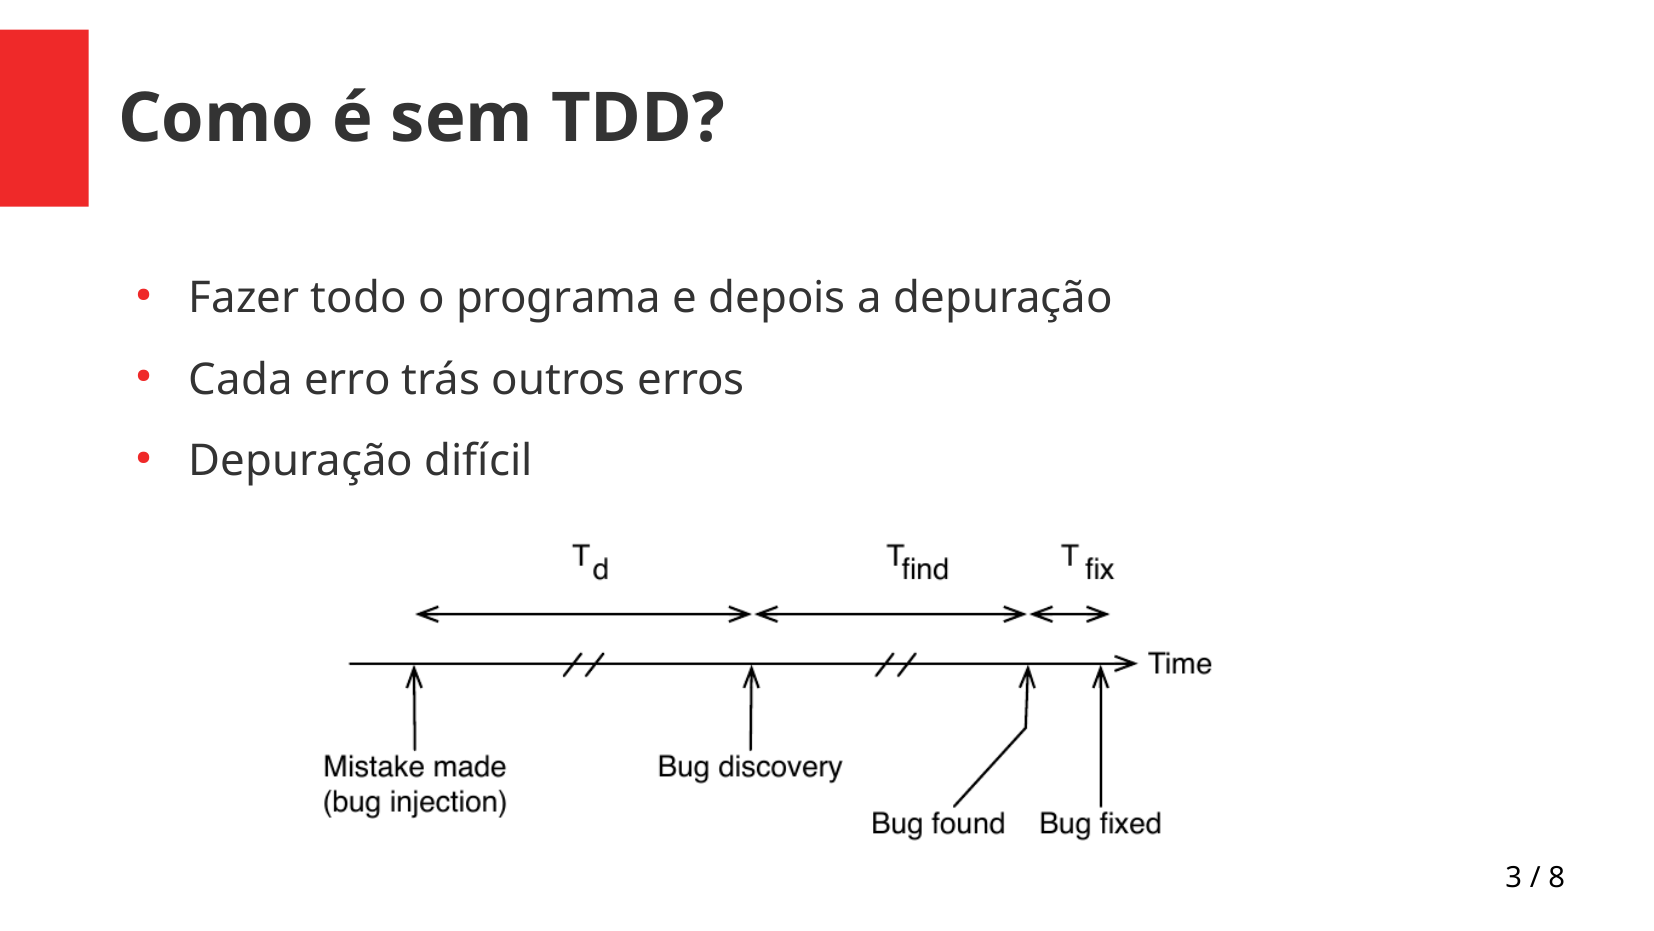

# Como é sem TDD?
Fazer todo o programa e depois a depuração
Cada erro trás outros erros
Depuração difícil
3